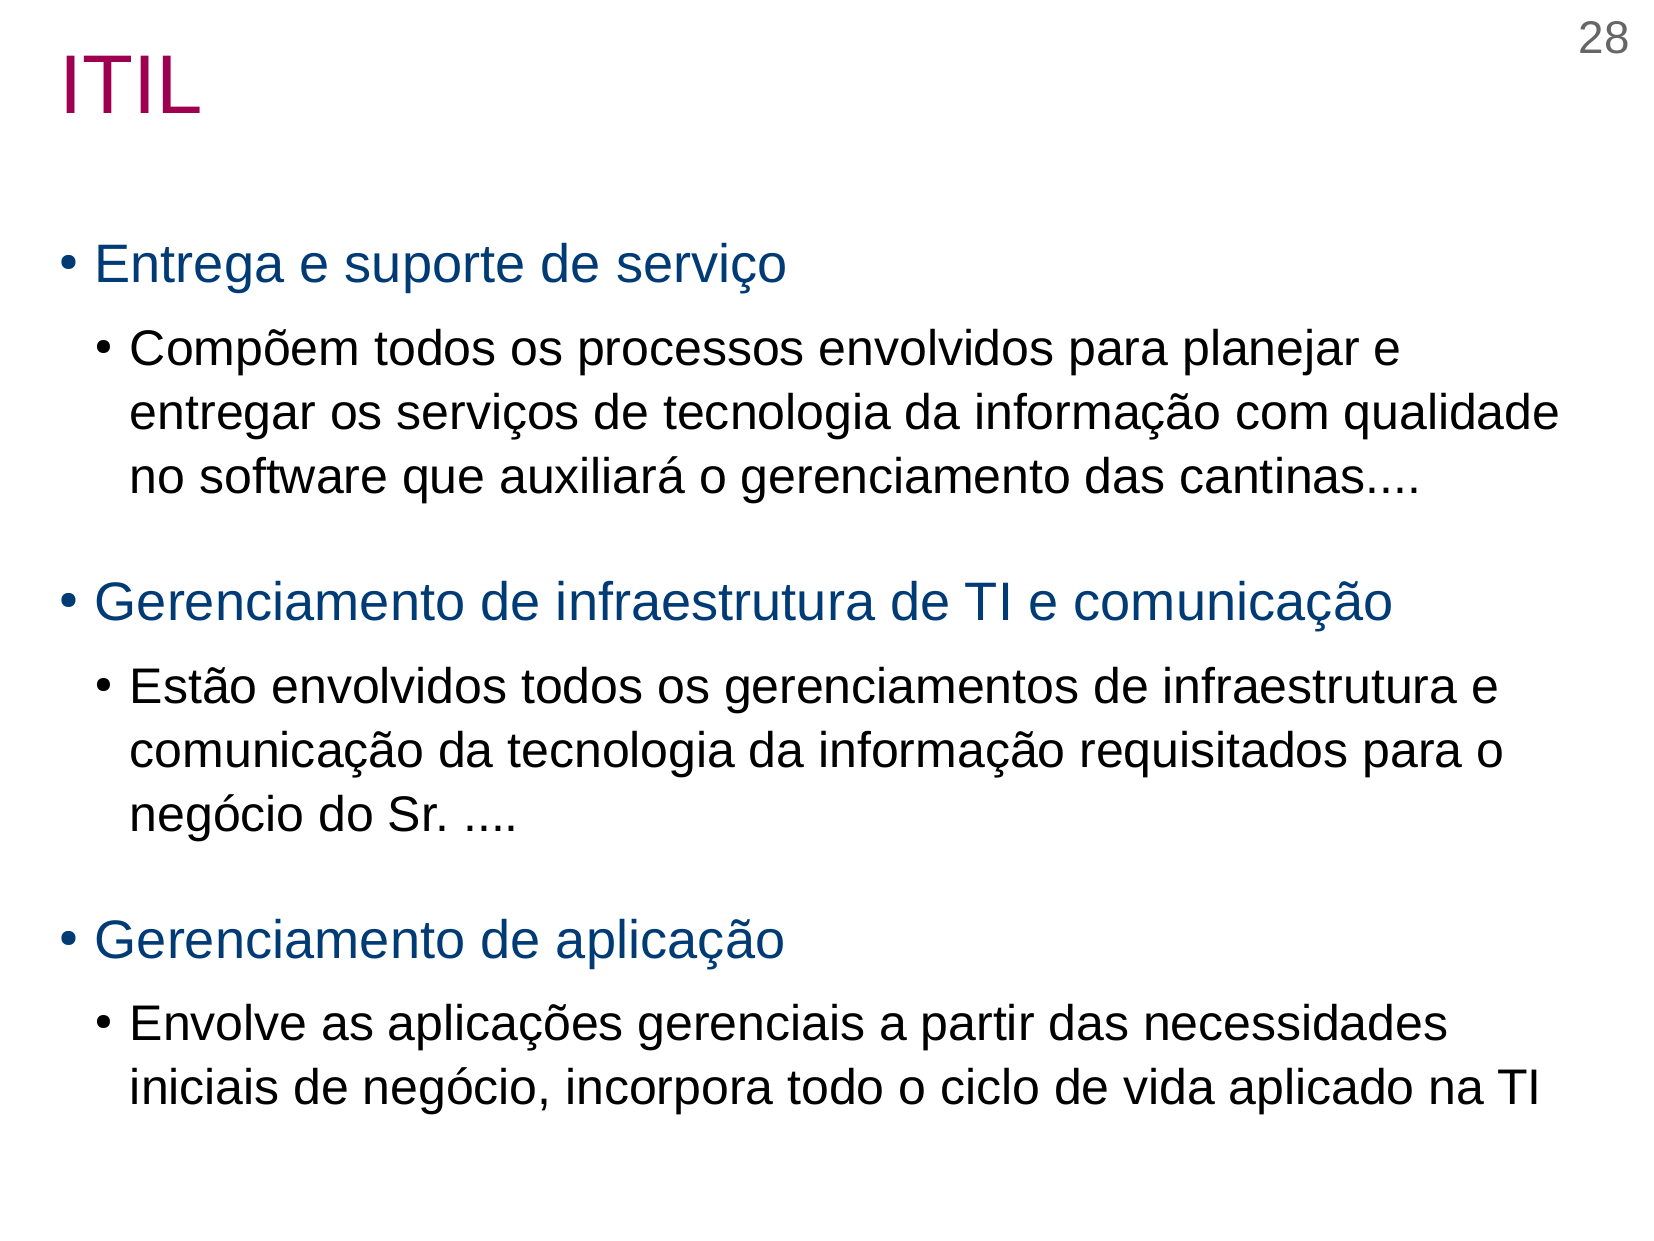

28
# ITIL
Entrega e suporte de serviço
Compõem todos os processos envolvidos para planejar e entregar os serviços de tecnologia da informação com qualidade no software que auxiliará o gerenciamento das cantinas....
Gerenciamento de infraestrutura de TI e comunicação
Estão envolvidos todos os gerenciamentos de infraestrutura e comunicação da tecnologia da informação requisitados para o negócio do Sr. ....
Gerenciamento de aplicação
Envolve as aplicações gerenciais a partir das necessidades iniciais de negócio, incorpora todo o ciclo de vida aplicado na TI